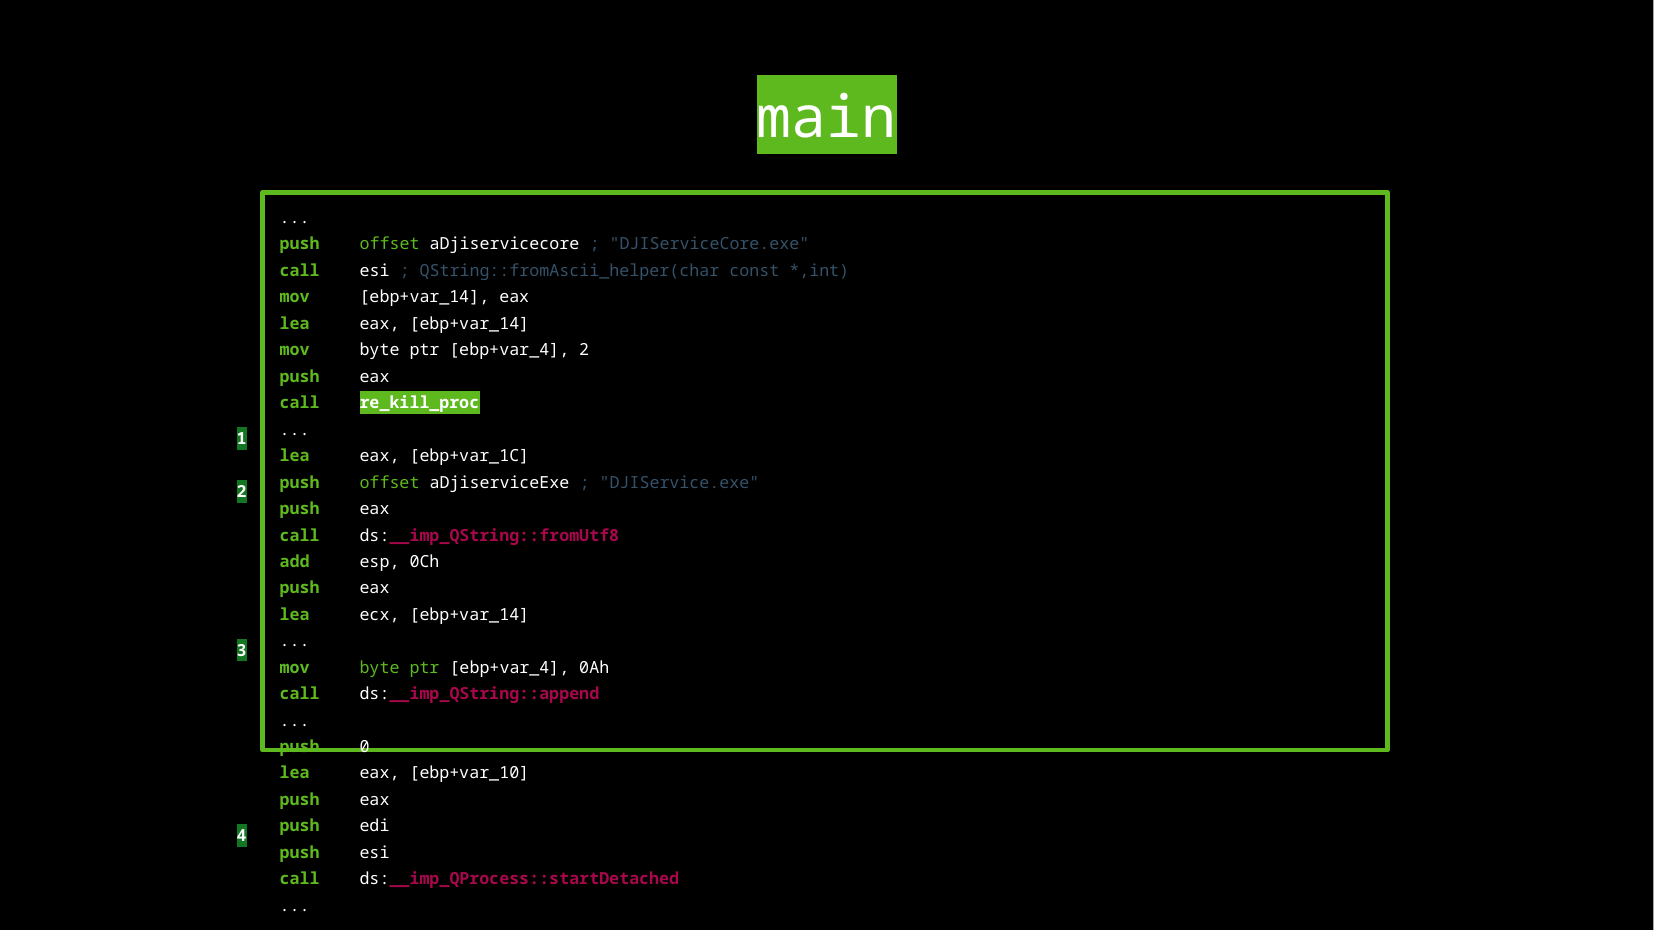

# main
...
push offset aDjiservicecore ; "DJIServiceCore.exe"
call esi ; QString::fromAscii_helper(char const *,int)
mov [ebp+var_14], eax
lea eax, [ebp+var_14]
mov byte ptr [ebp+var_4], 2
push eax
call re_kill_proc
...
lea eax, [ebp+var_1C]
push offset aDjiserviceExe ; "DJIService.exe"
push eax
call ds:__imp_QString::fromUtf8
add esp, 0Ch
push eax
lea ecx, [ebp+var_14]
...
mov byte ptr [ebp+var_4], 0Ah
call ds:__imp_QString::append
...
push 0
lea eax, [ebp+var_10]
push eax
push edi
push esi
call ds:__imp_QProcess::startDetached
...
1
2
3
4